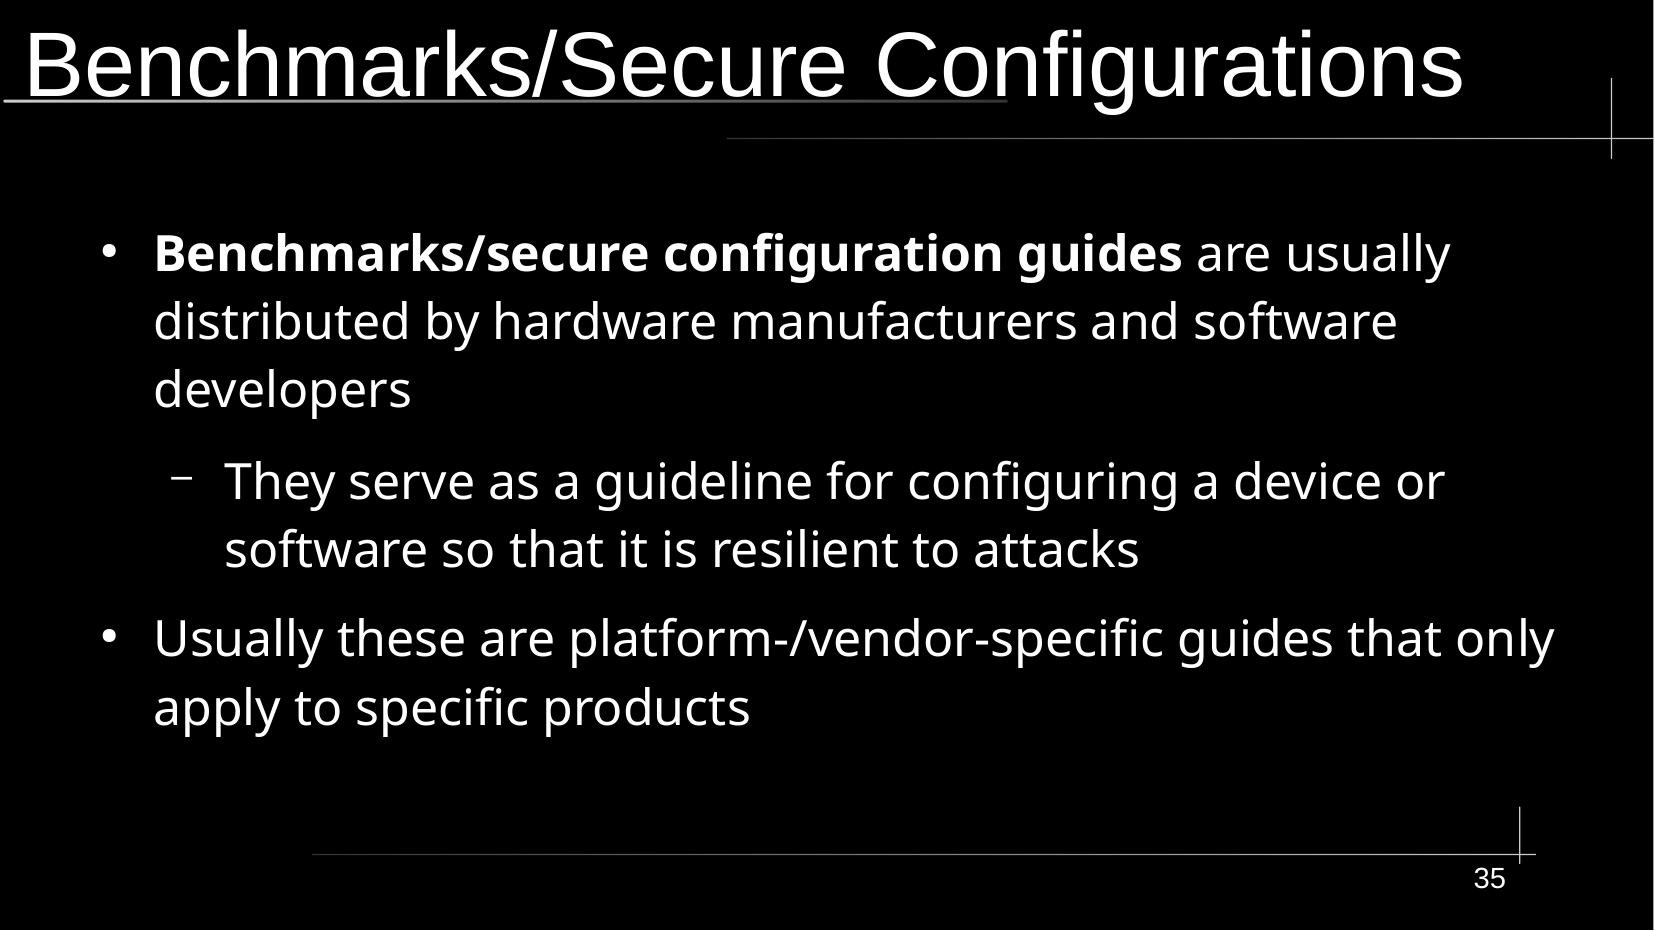

# Benchmarks/Secure Configurations
Benchmarks/secure configuration guides are usually distributed by hardware manufacturers and software developers
They serve as a guideline for configuring a device or software so that it is resilient to attacks
Usually these are platform-/vendor-specific guides that only apply to specific products
35